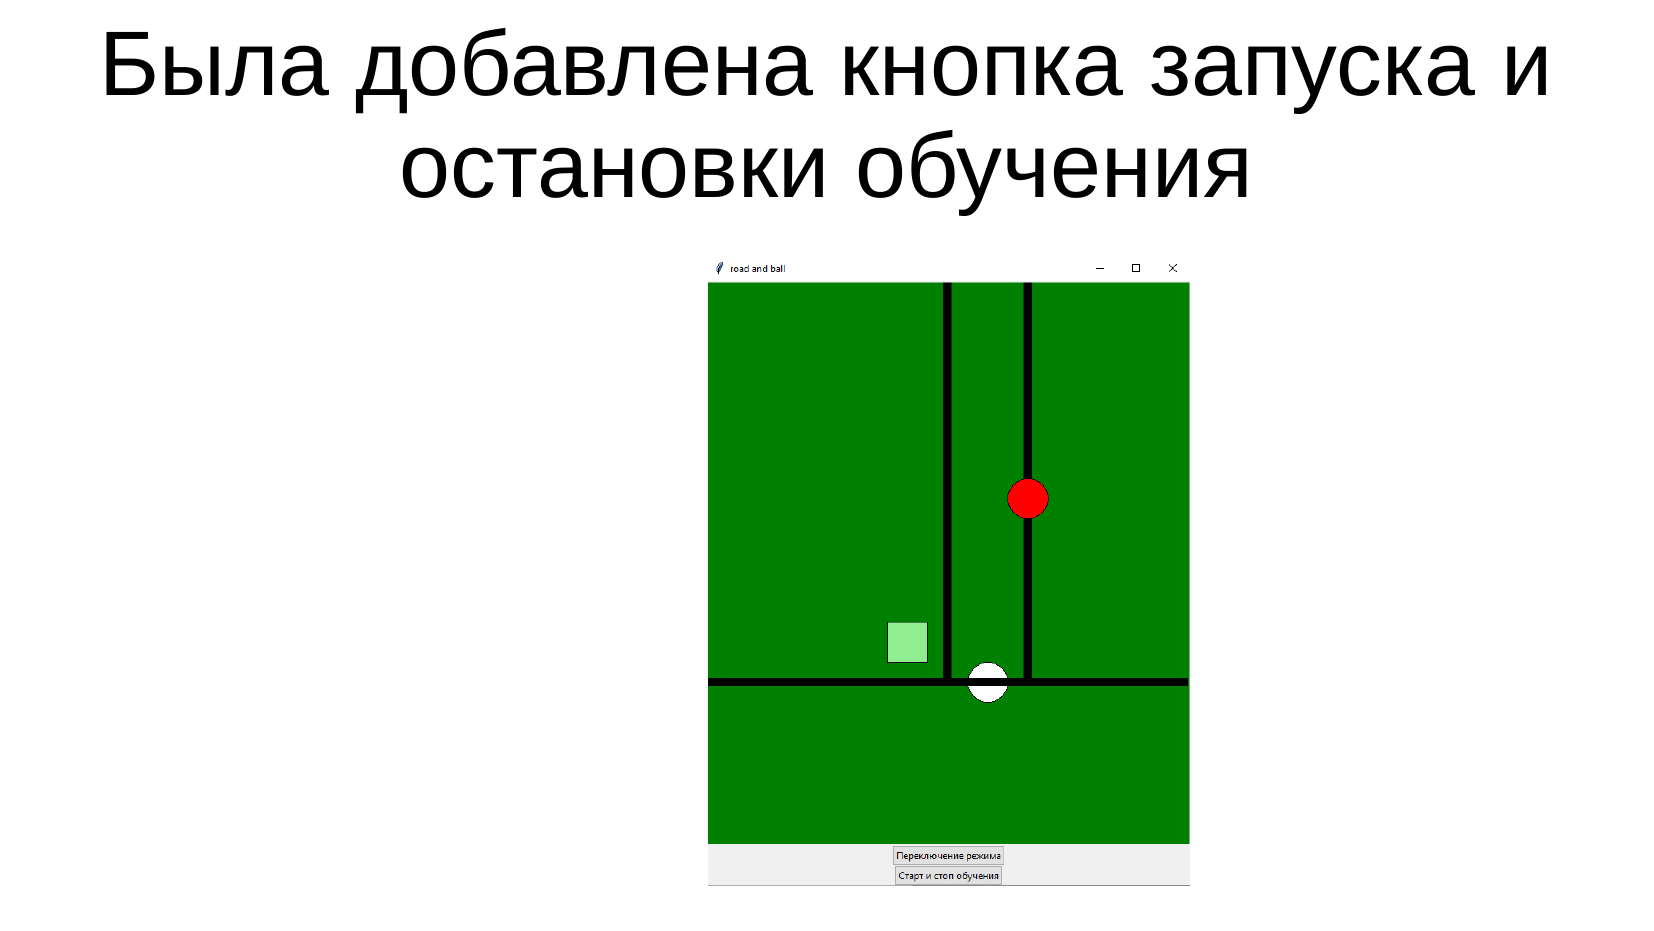

# Была добавлена кнопка запуска и остановки обучения